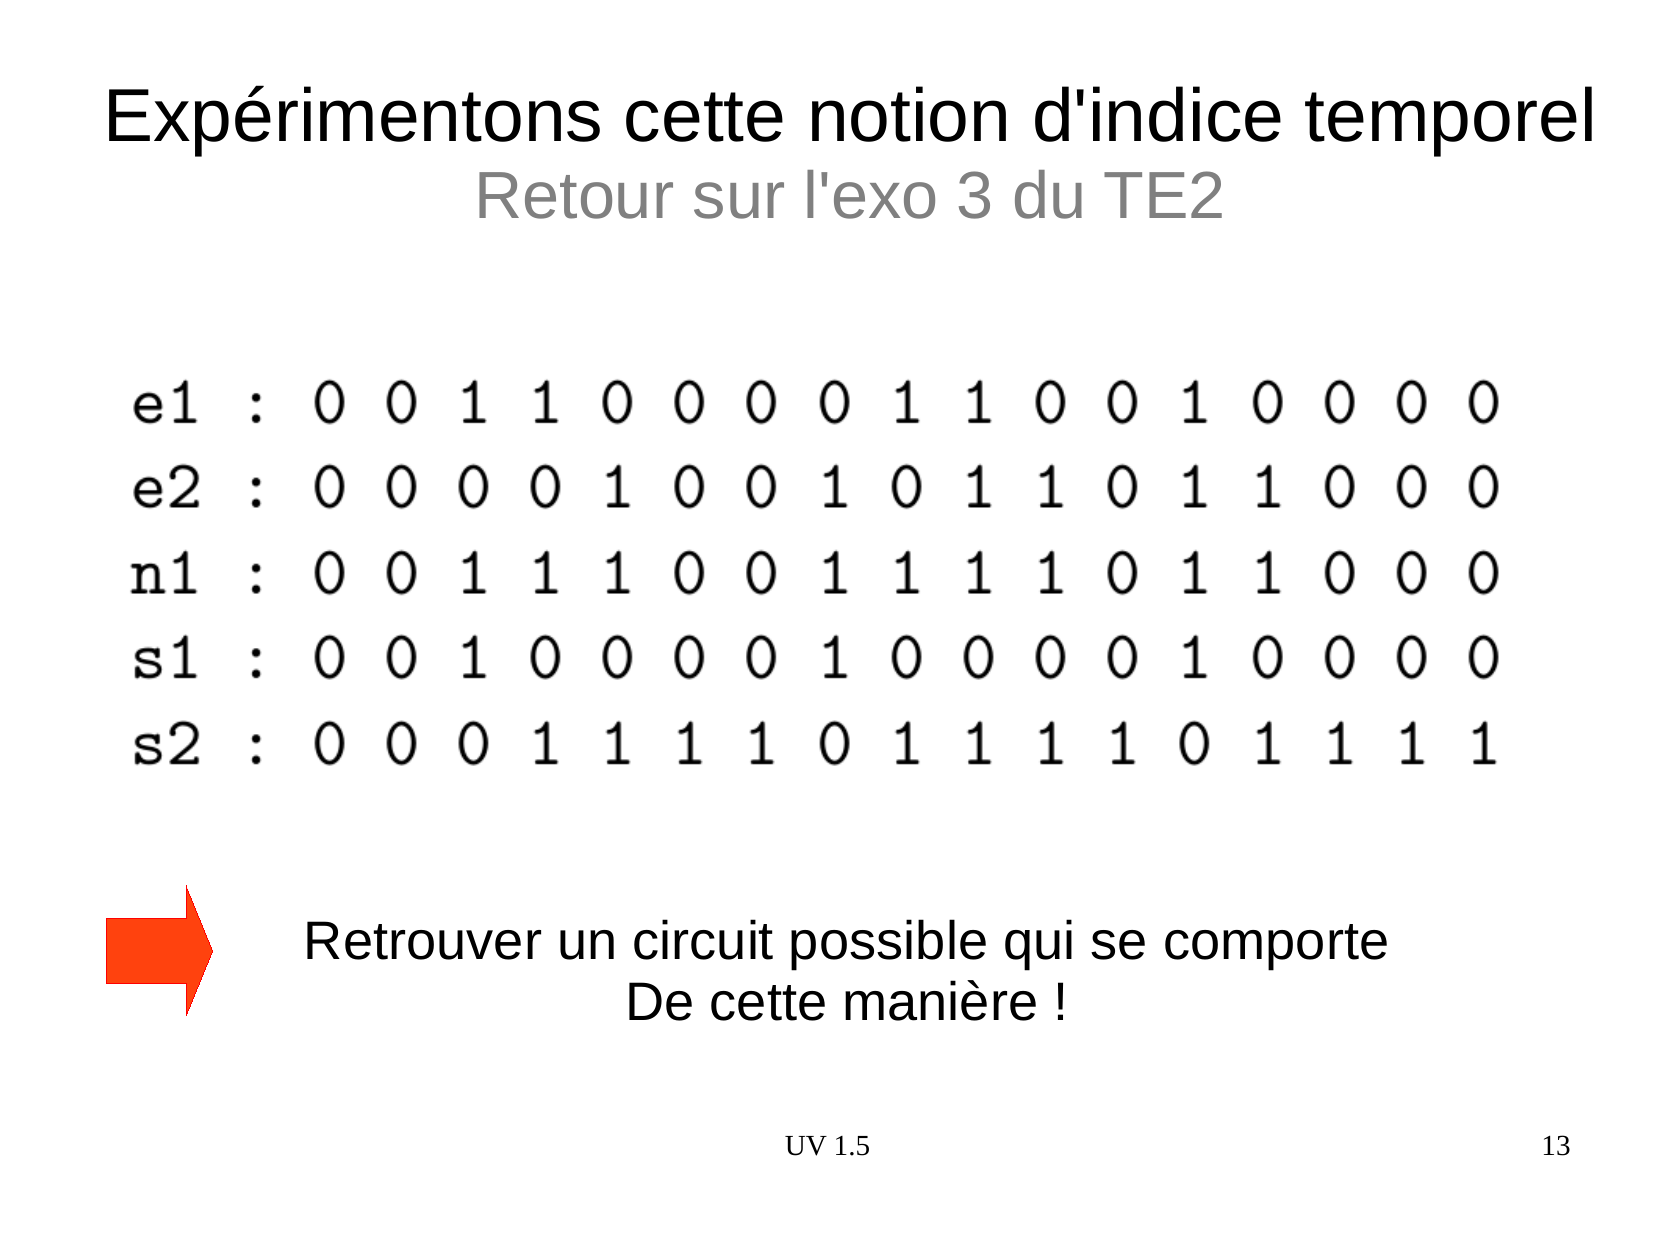

# Expérimentons cette notion d'indice temporel Retour sur l'exo 3 du TE2
Retrouver un circuit possible qui se comporte
De cette manière !
UV 1.5
13